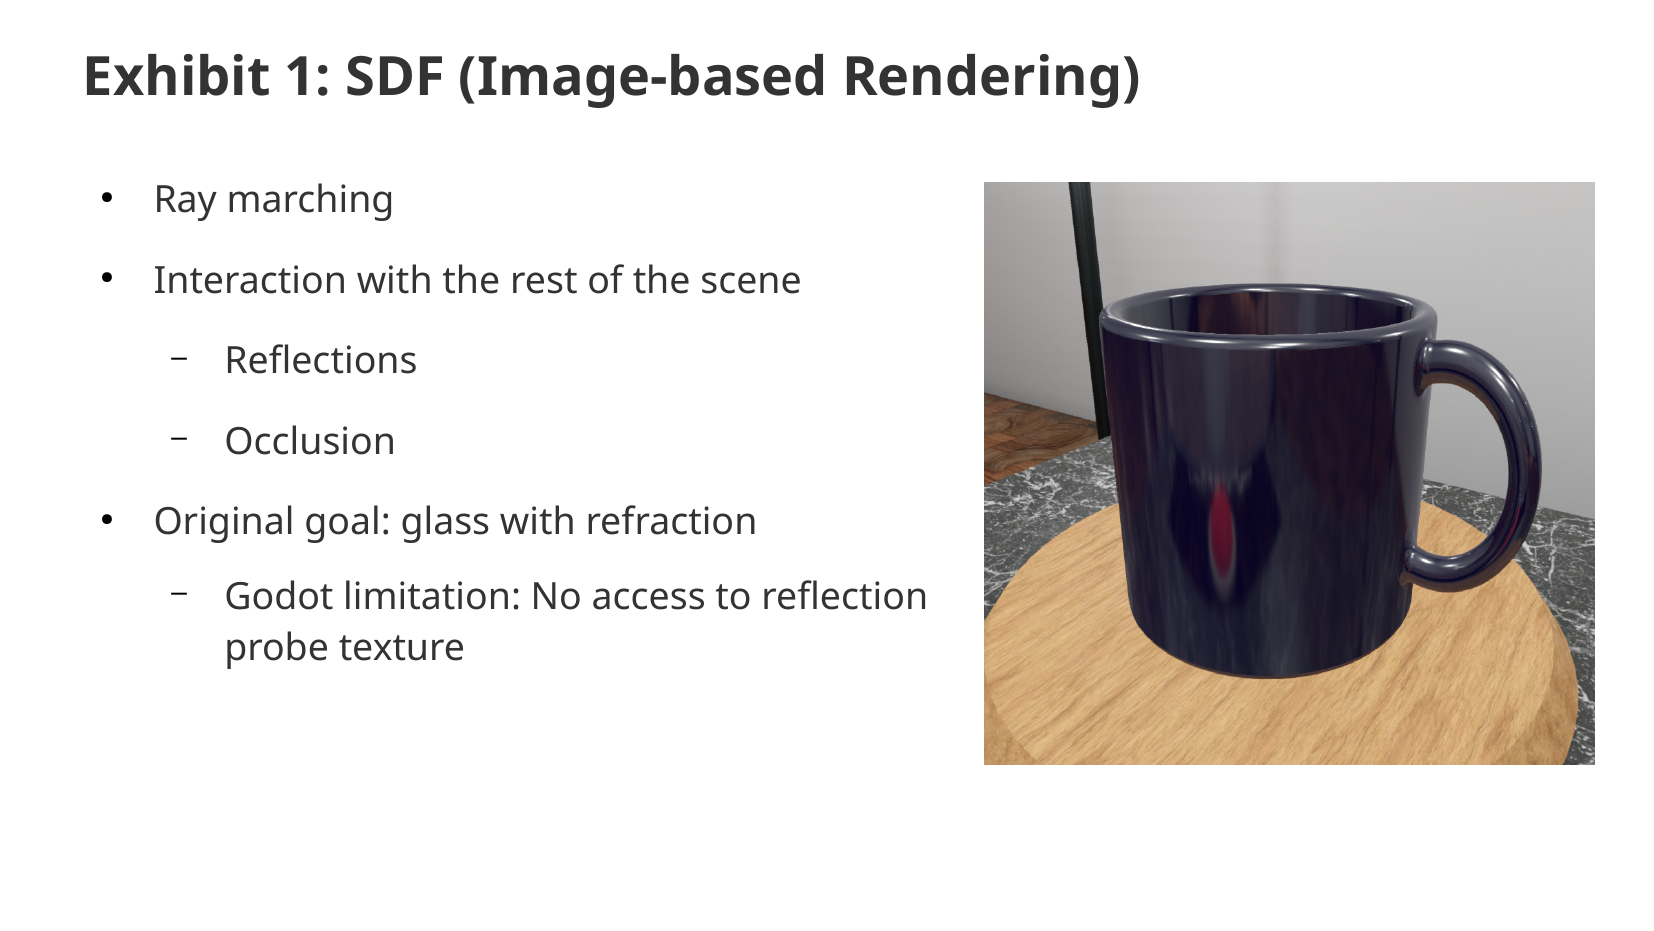

# Exhibit 1: SDF (Image-based Rendering)
Ray marching
Interaction with the rest of the scene
Reflections
Occlusion
Original goal: glass with refraction
Godot limitation: No access to reflection probe texture